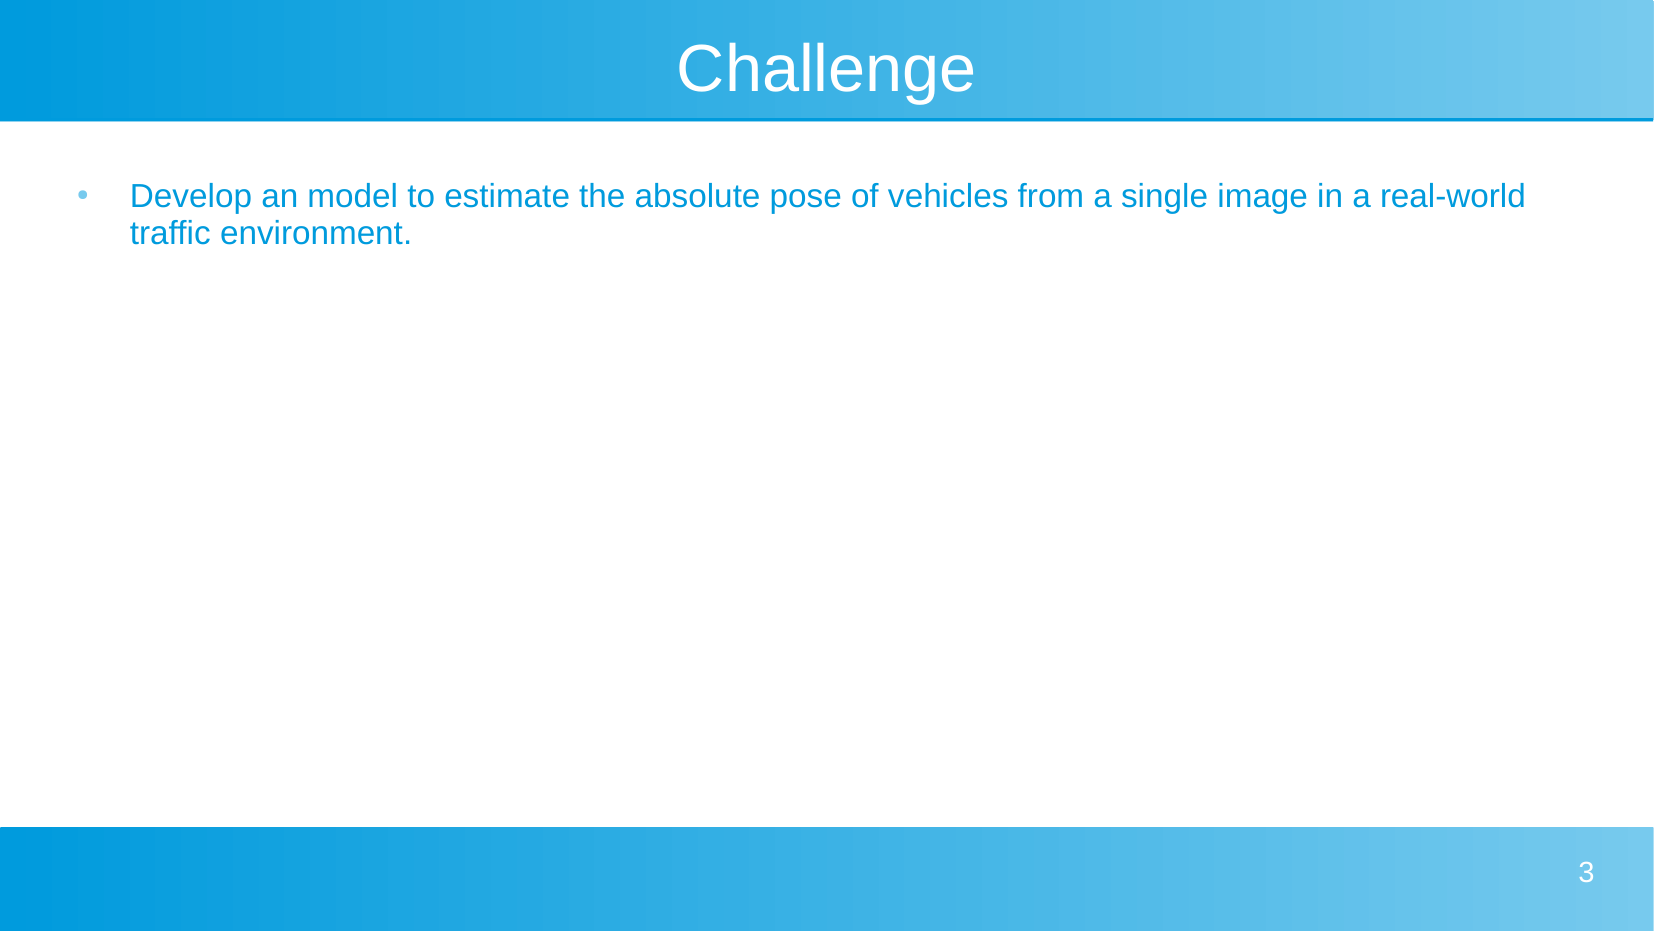

# Challenge
Develop an model to estimate the absolute pose of vehicles from a single image in a real-world traffic environment.
3